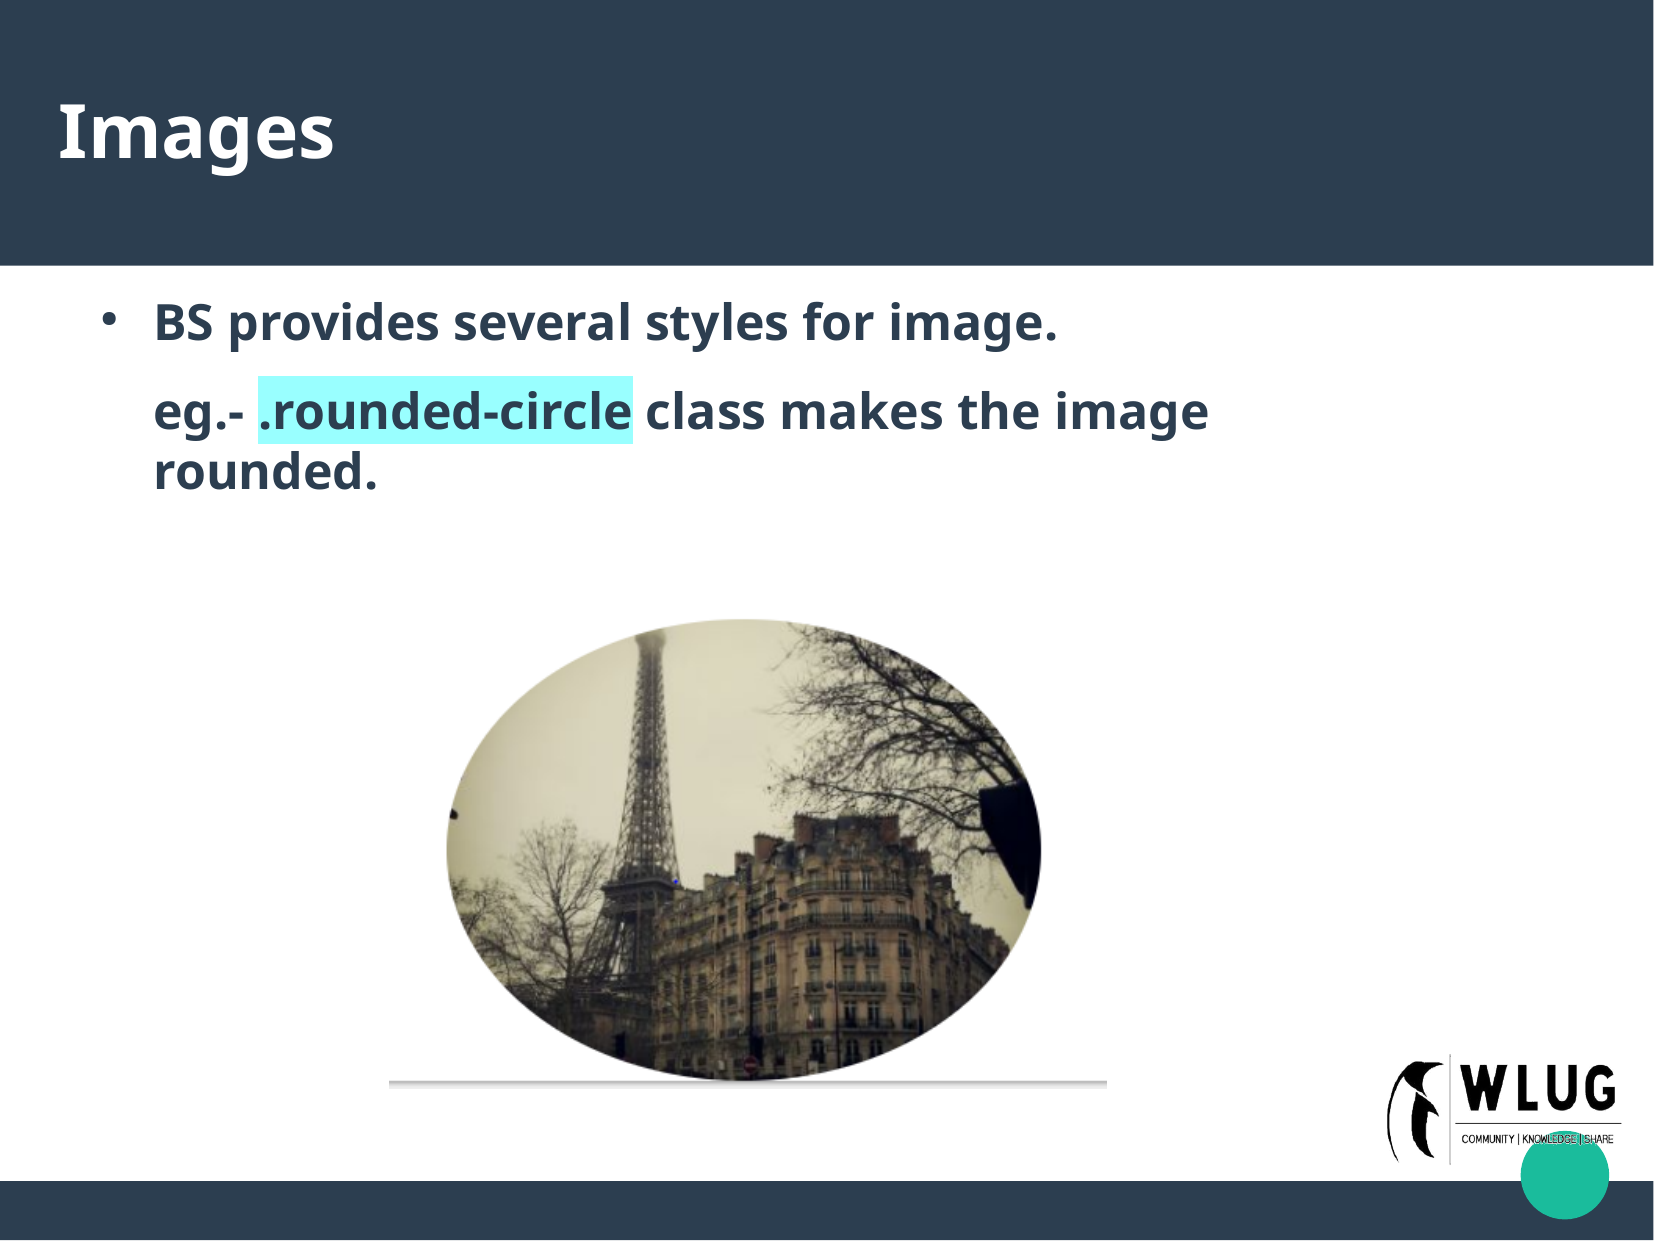

# Images
BS provides several styles for image.
eg.- .rounded-circle class makes the image 		 rounded.